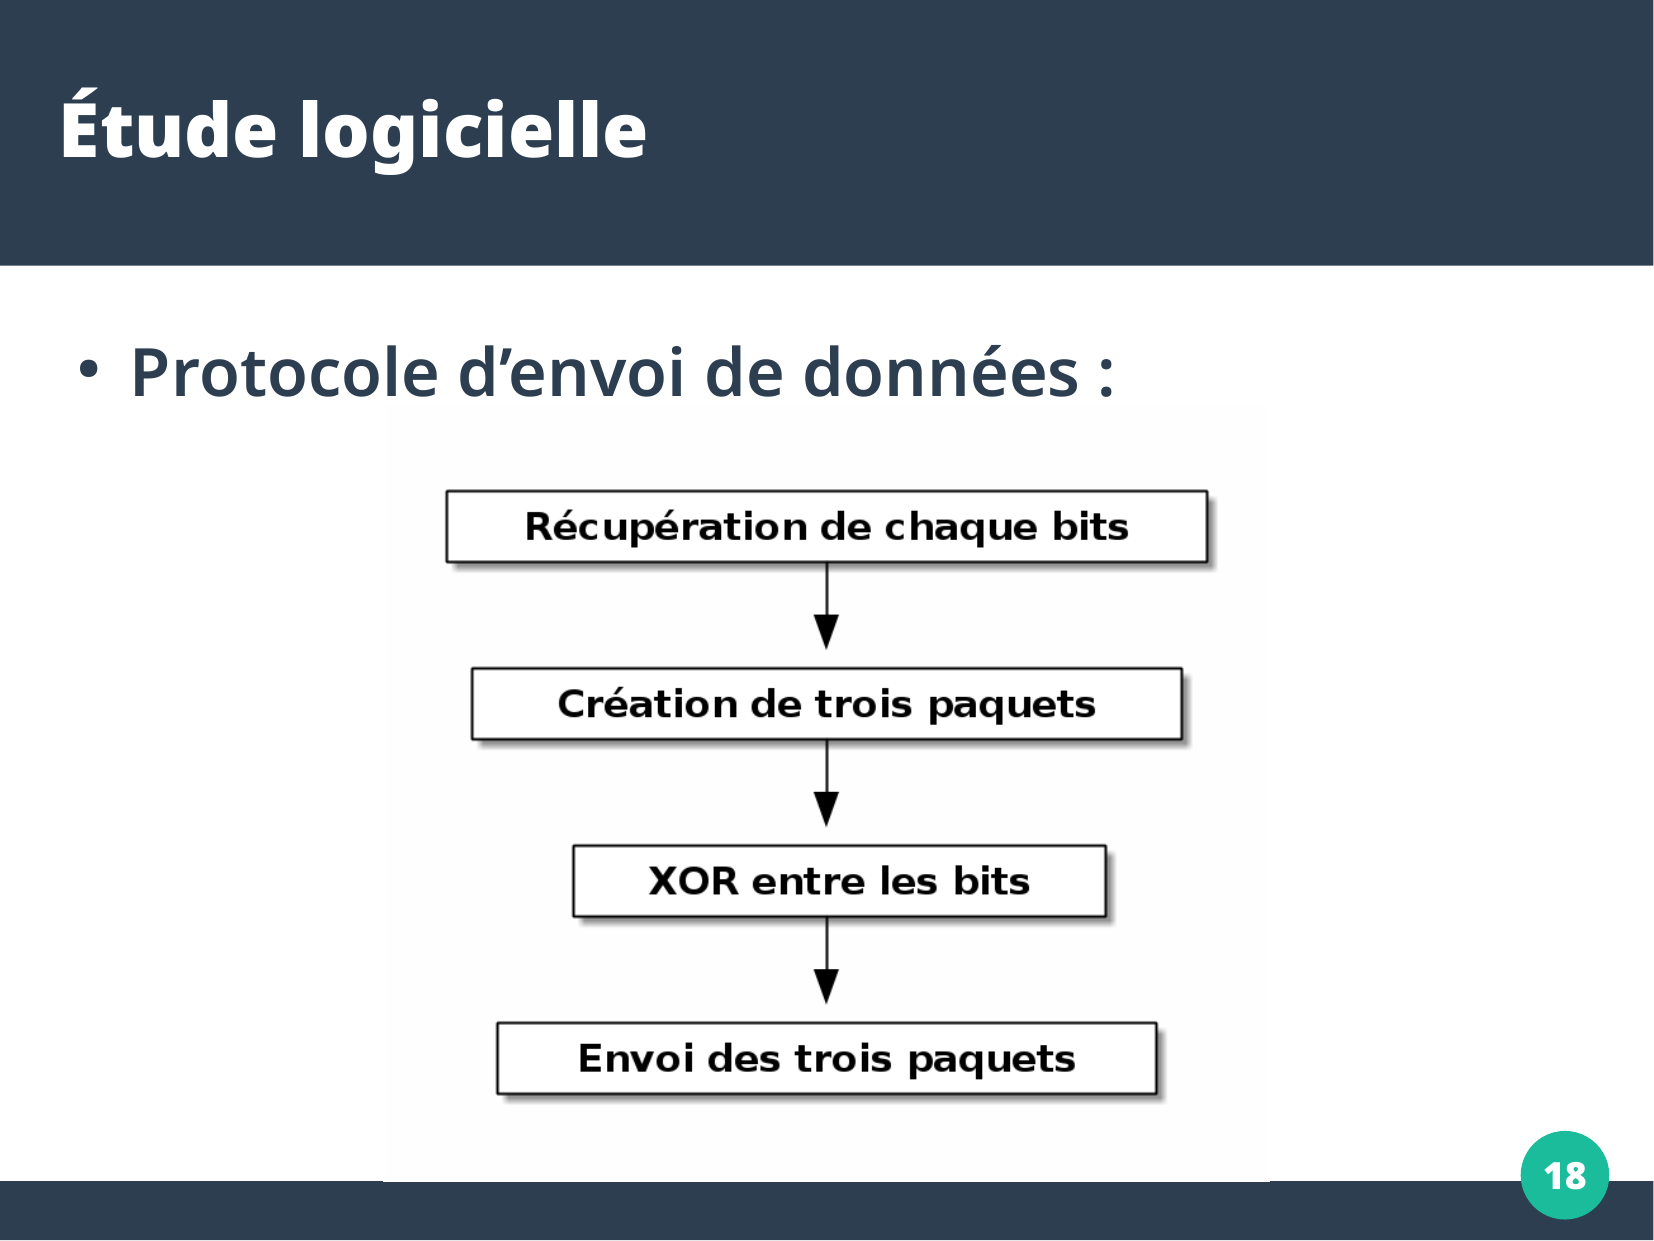

# Étude logicielle
Protocole d’envoi de données :
18